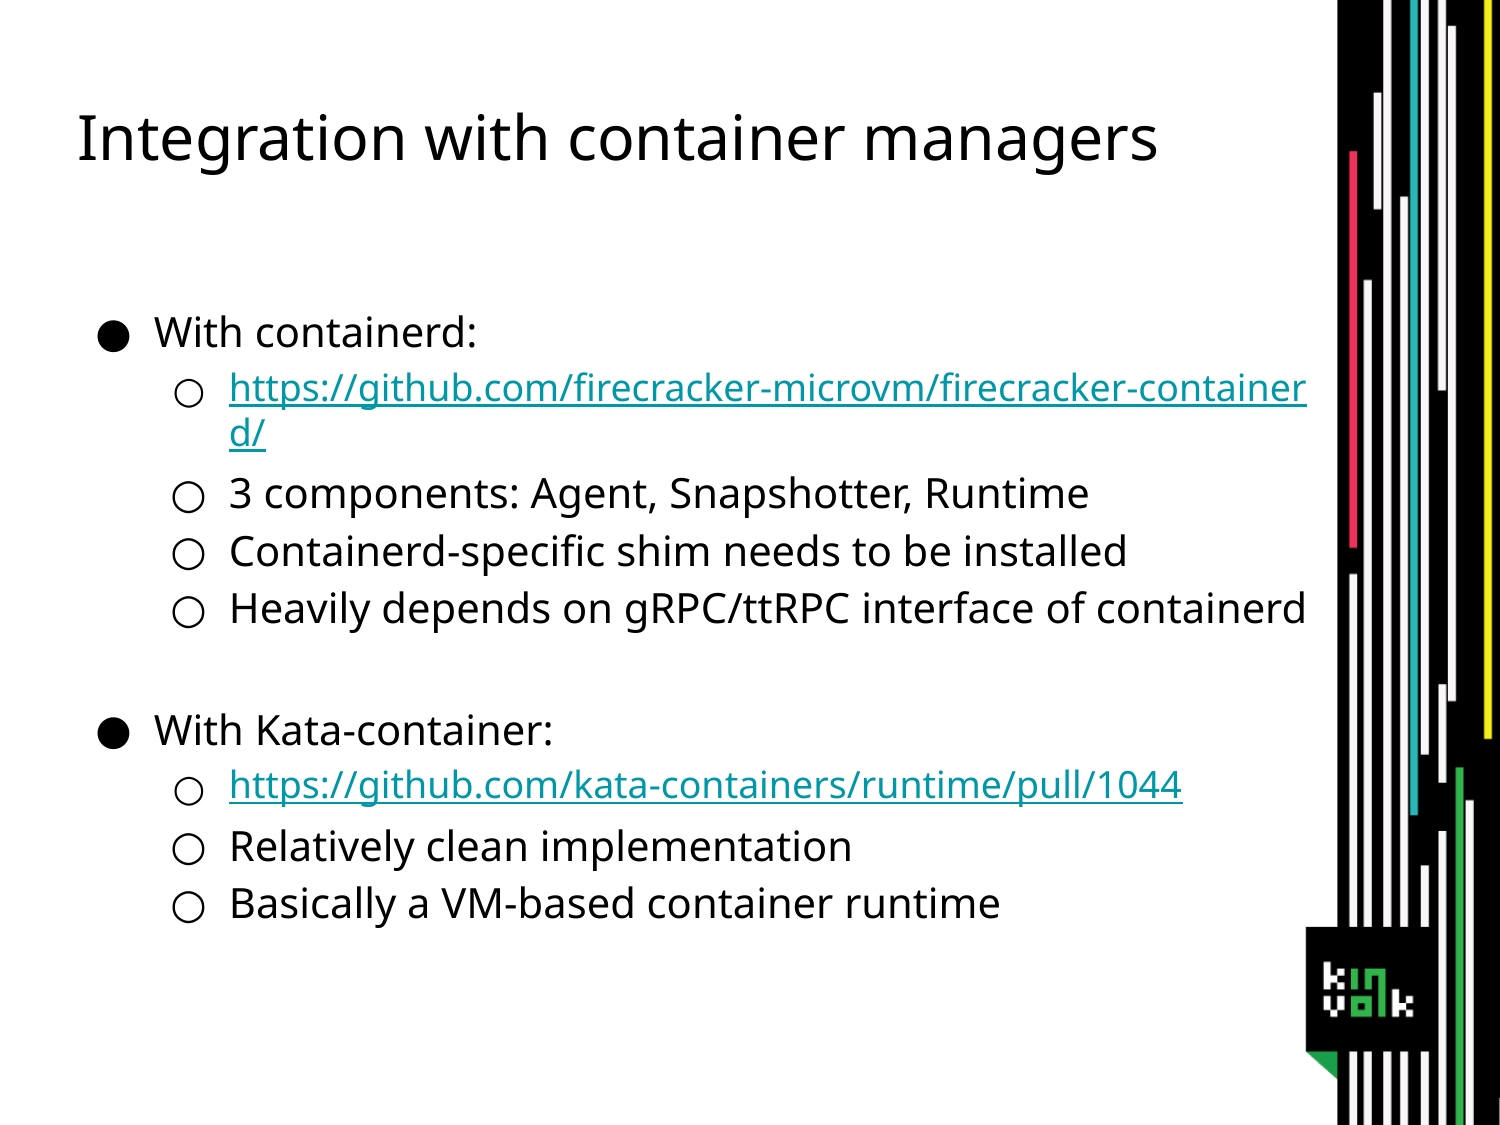

# Integration with container managers
With containerd:
https://github.com/firecracker-microvm/firecracker-containerd/
3 components: Agent, Snapshotter, Runtime
Containerd-specific shim needs to be installed
Heavily depends on gRPC/ttRPC interface of containerd
With Kata-container:
https://github.com/kata-containers/runtime/pull/1044
Relatively clean implementation
Basically a VM-based container runtime